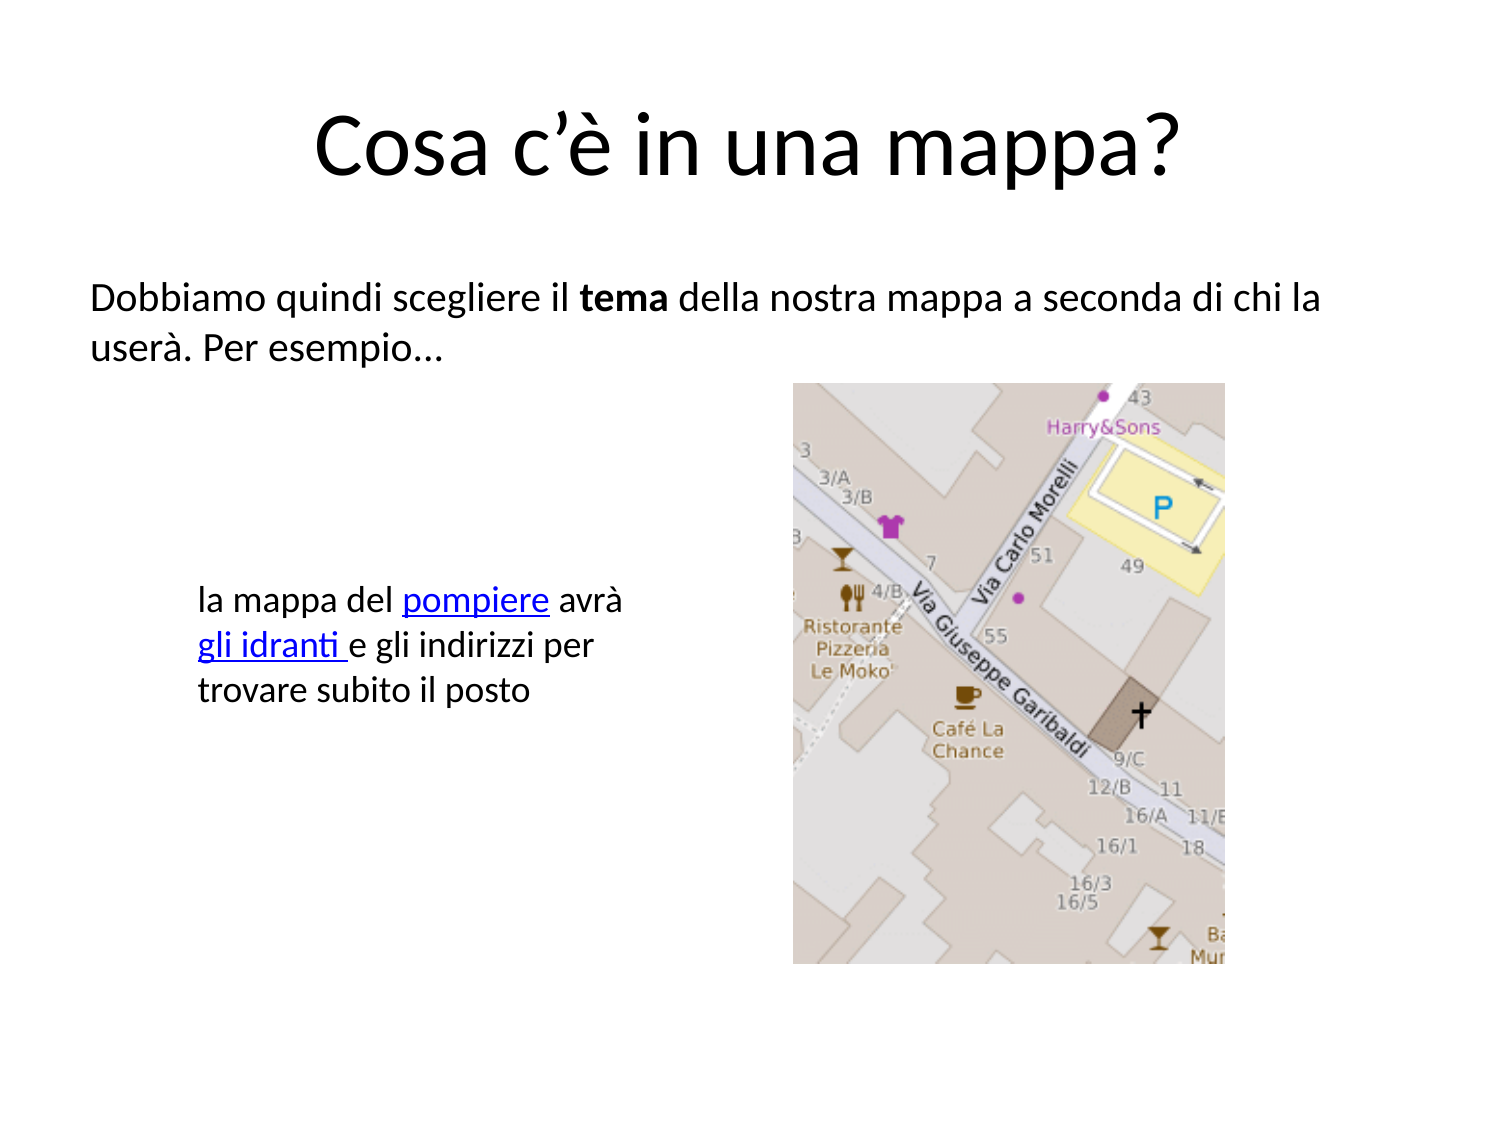

# Cosa c’è in una mappa?
Dobbiamo quindi scegliere il tema della nostra mappa a seconda di chi la userà. Per esempio...
la mappa del pompiere avrà gli idranti e gli indirizzi per trovare subito il posto